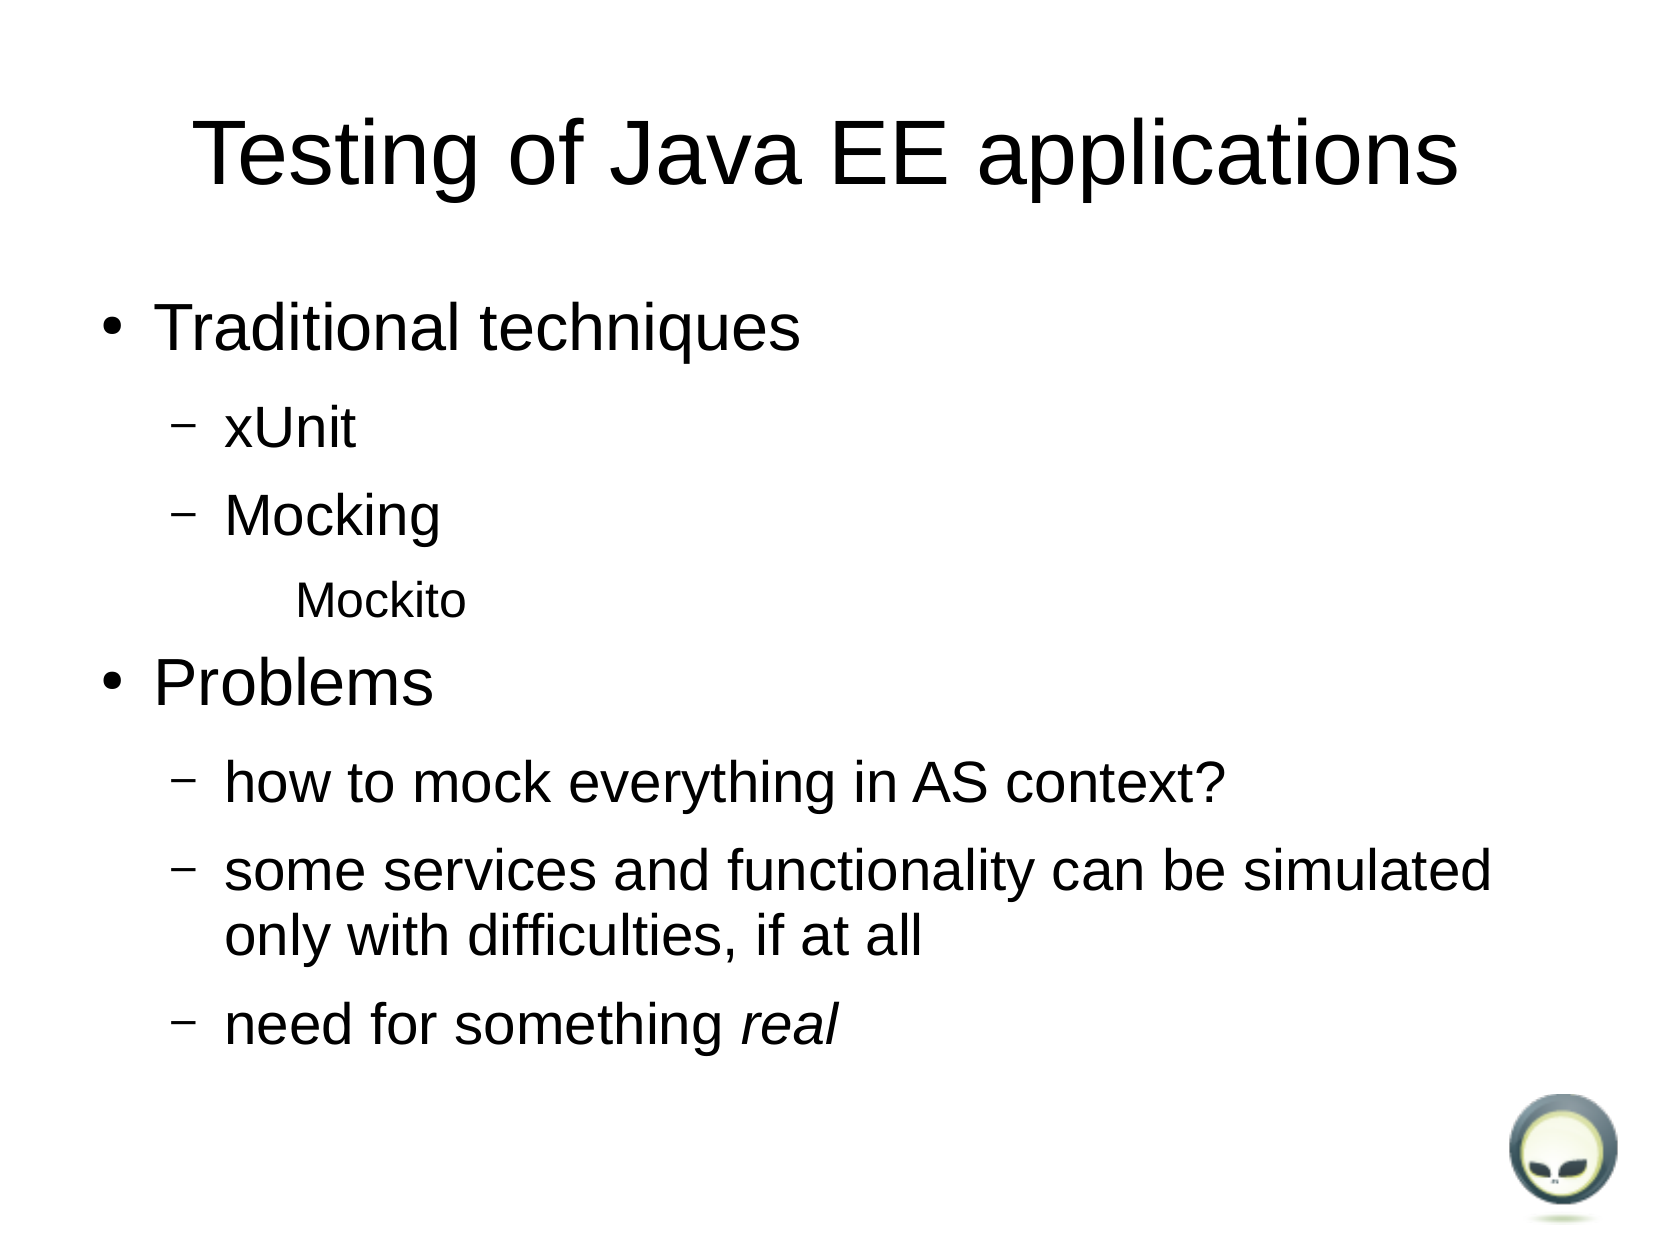

# Testing of Java EE applications
Traditional techniques
xUnit
Mocking
Mockito
Problems
how to mock everything in AS context?
some services and functionality can be simulated only with difficulties, if at all
need for something real